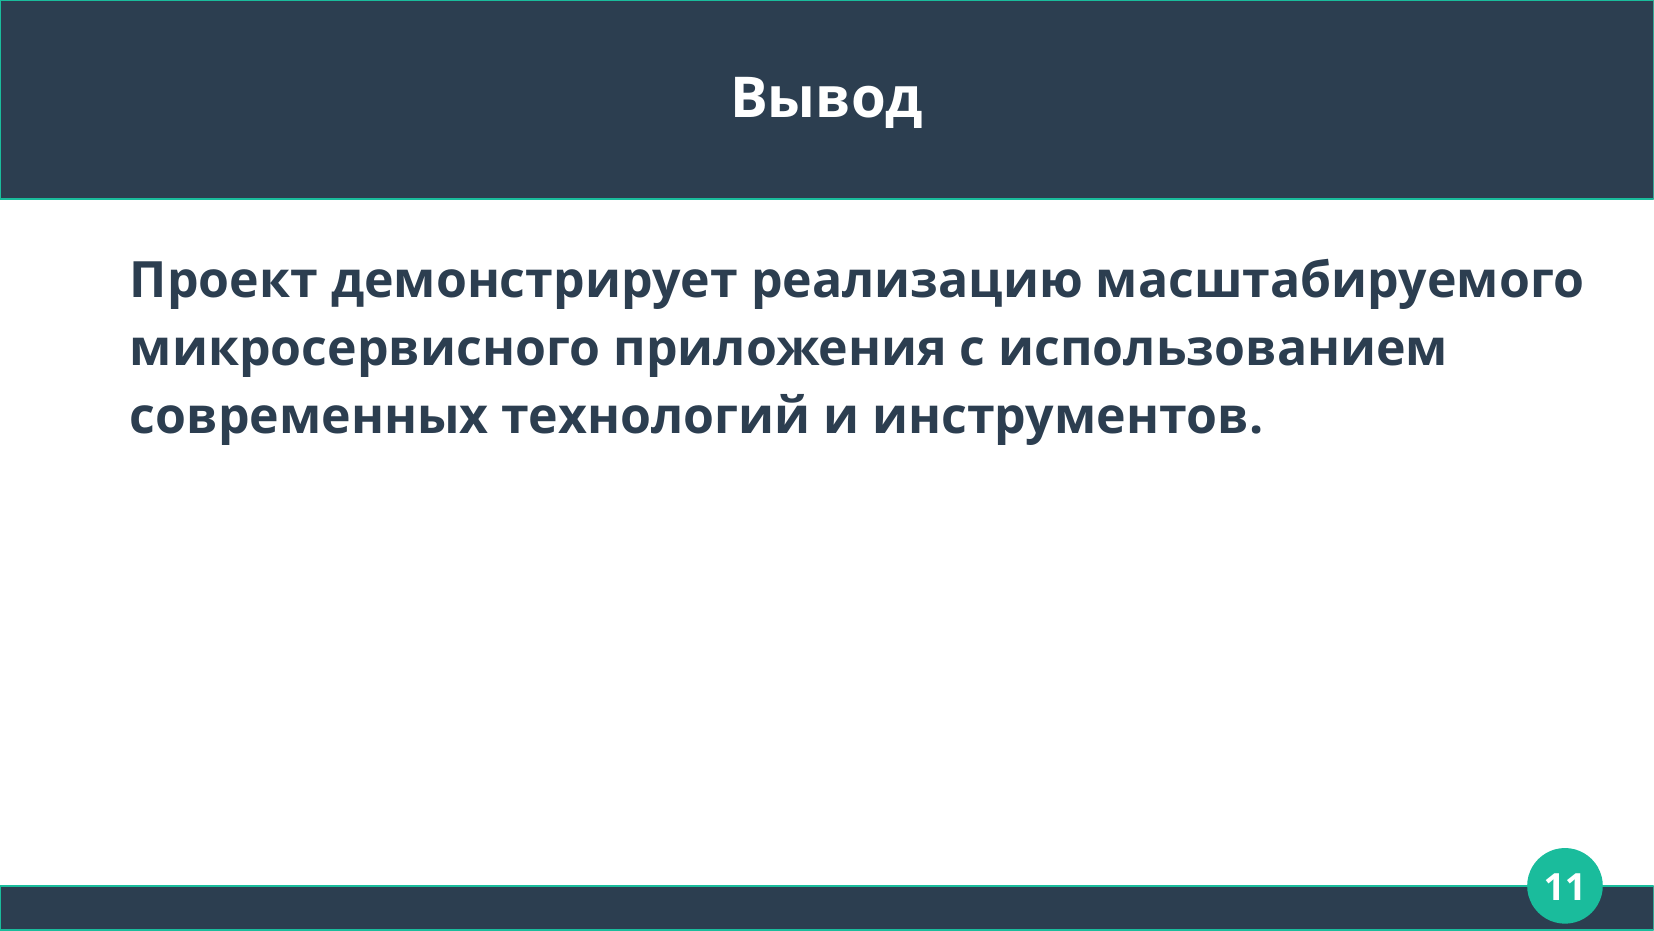

# Вывод
Проект демонстрирует реализацию масштабируемого микросервисного приложения с использованием современных технологий и инструментов.
11